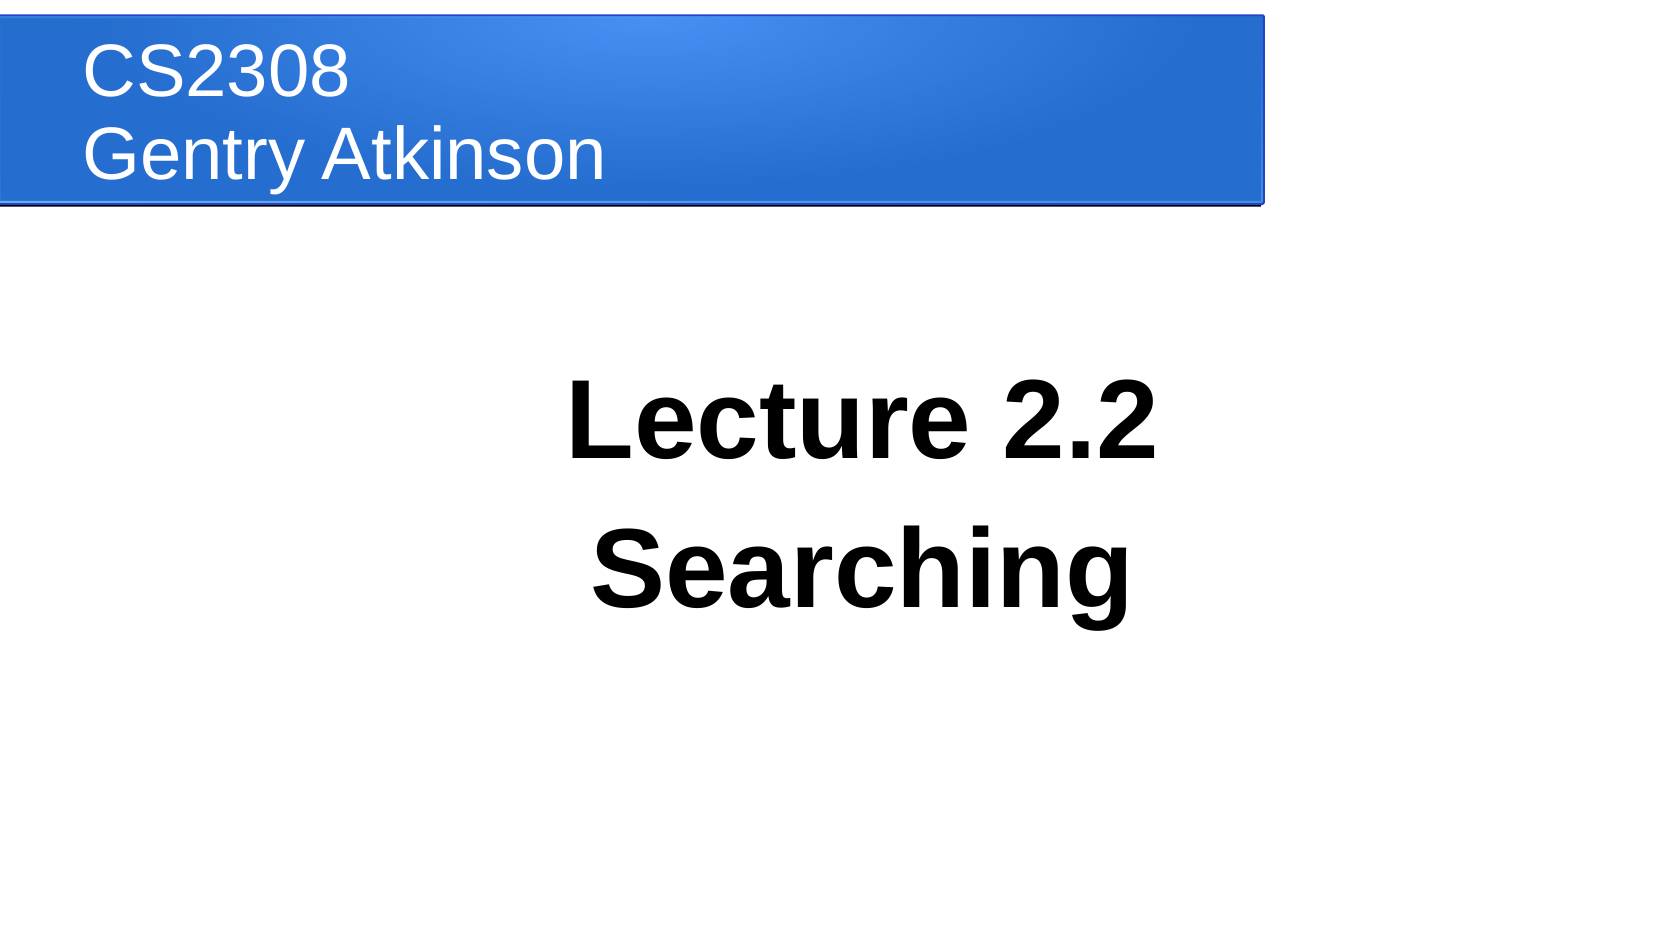

# CS2308 Gentry Atkinson
Lecture 2.2
Searching